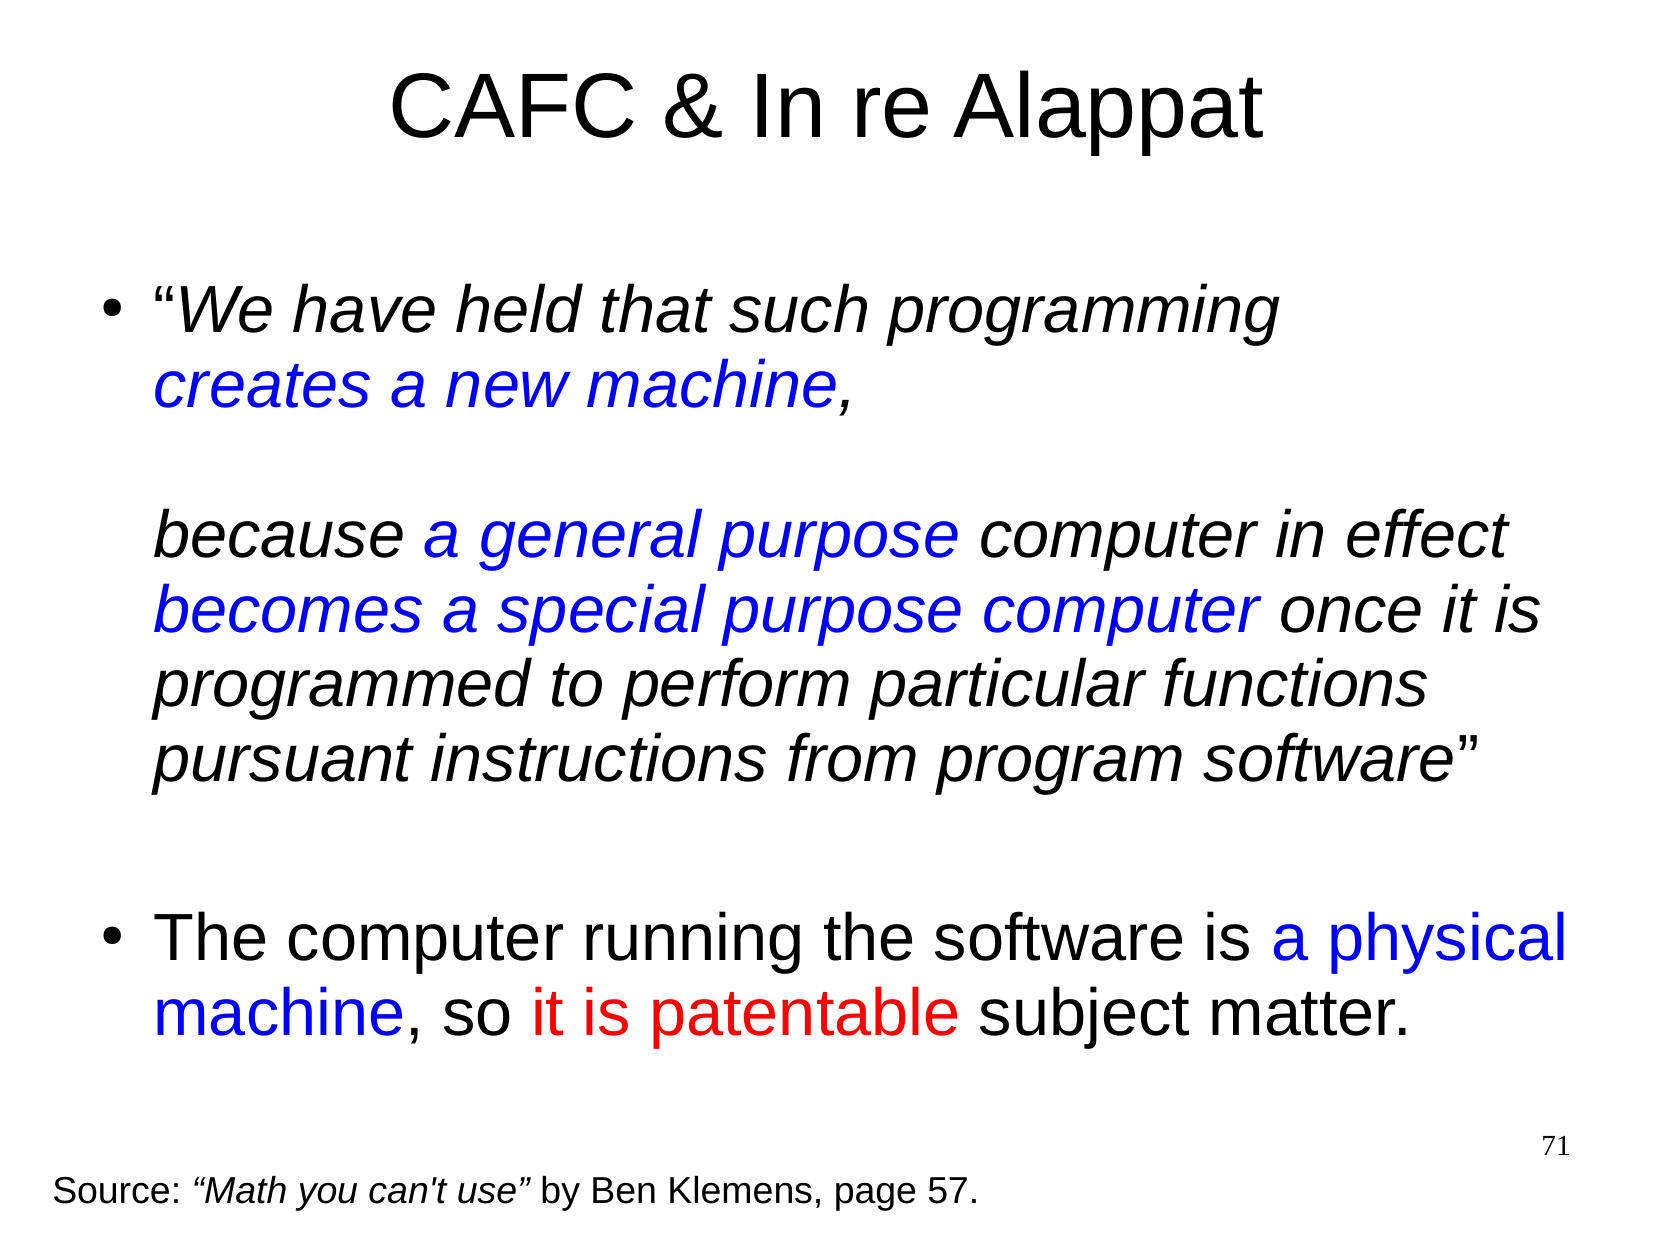

# CAFC & In re Alappat
“We have held that such programming
creates a new machine,
because a general purpose computer in effect becomes a special purpose computer once it is programmed to perform particular functions pursuant instructions from program software”
The computer running the software is a physical machine, so it is patentable subject matter.
71
Source: “Math you can't use” by Ben Klemens, page 57.